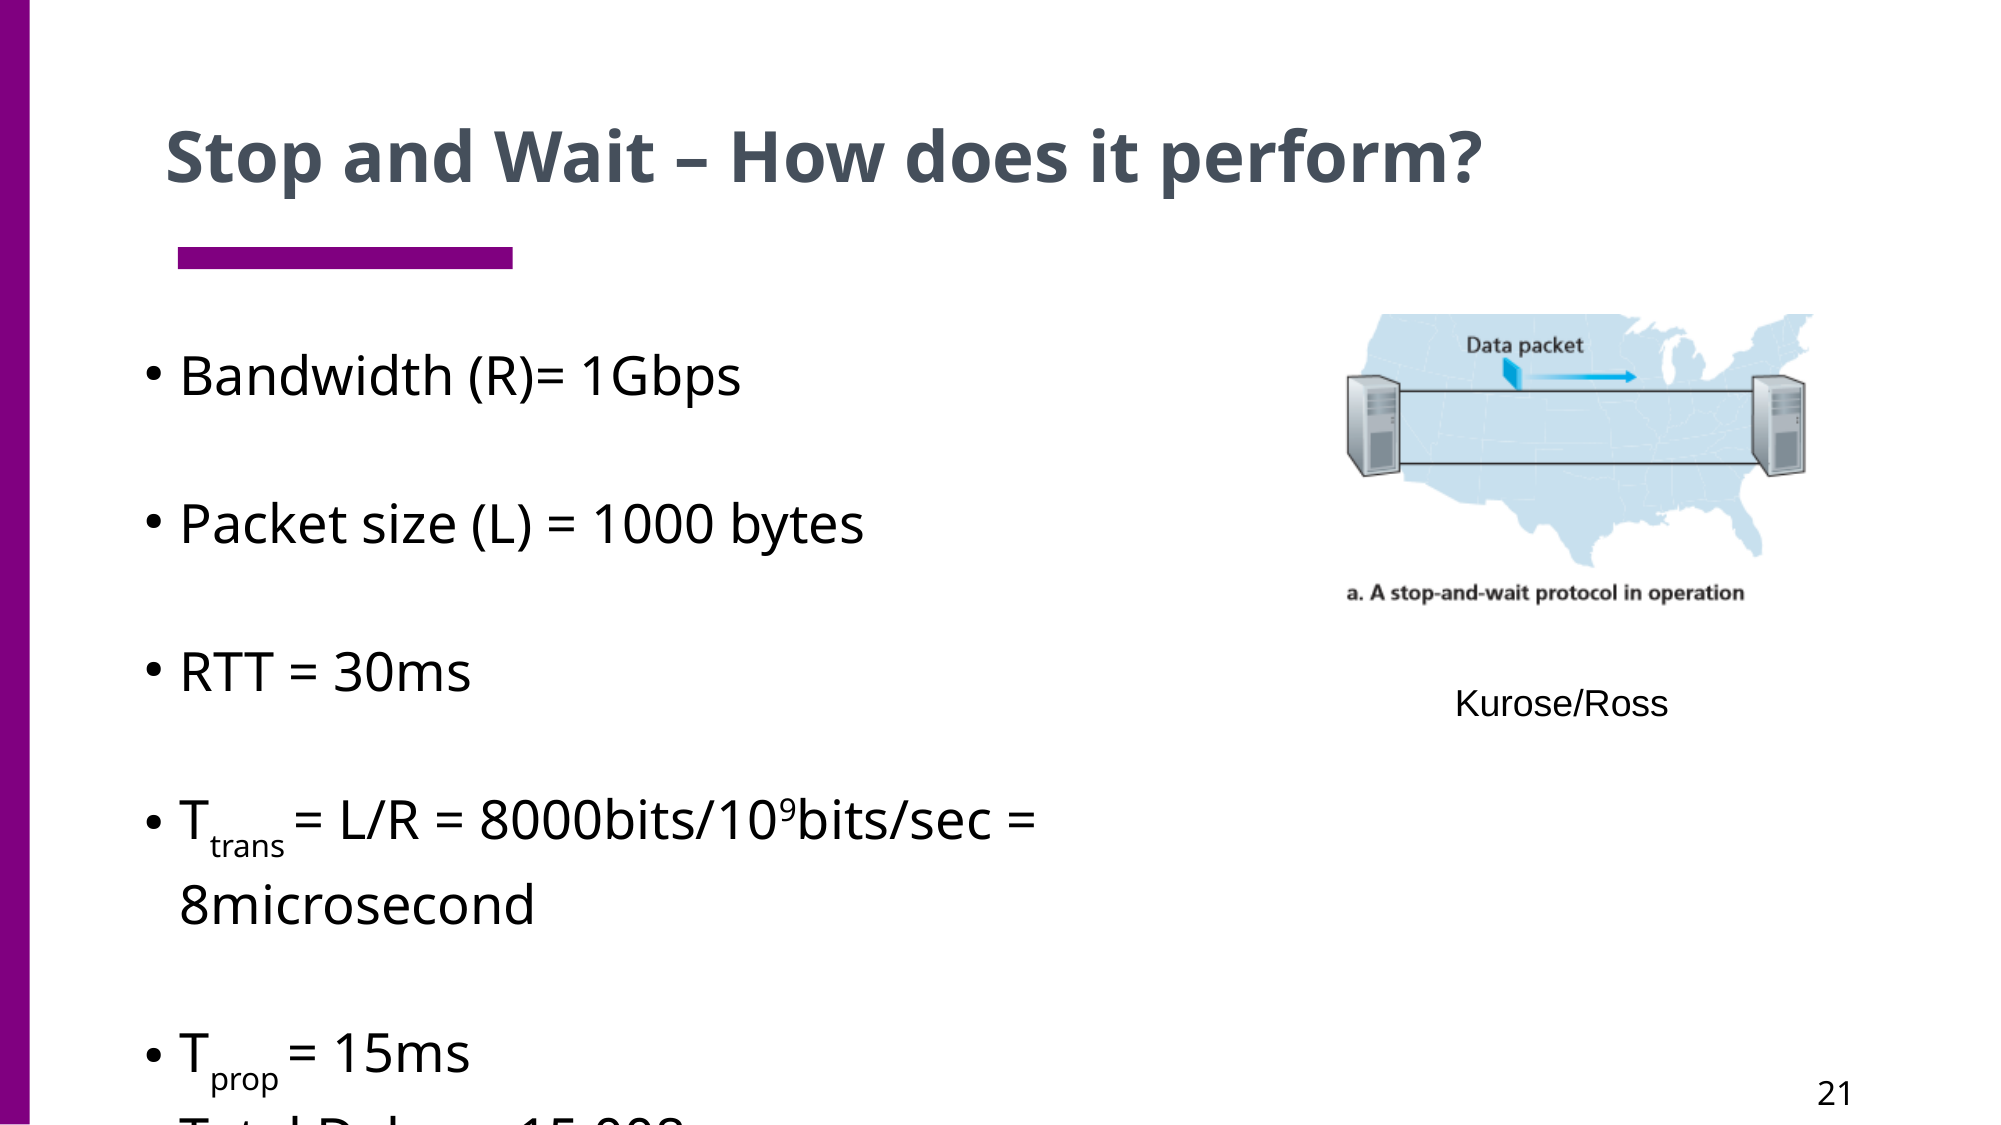

Stop and Wait – How does it perform?
Bandwidth (R)= 1Gbps
Packet size (L) = 1000 bytes
RTT = 30ms
Ttrans = L/R = 8000bits/109bits/sec = 8microsecond
Tprop = 15ms
Total Delay = 15.008 ms
Kurose/Ross